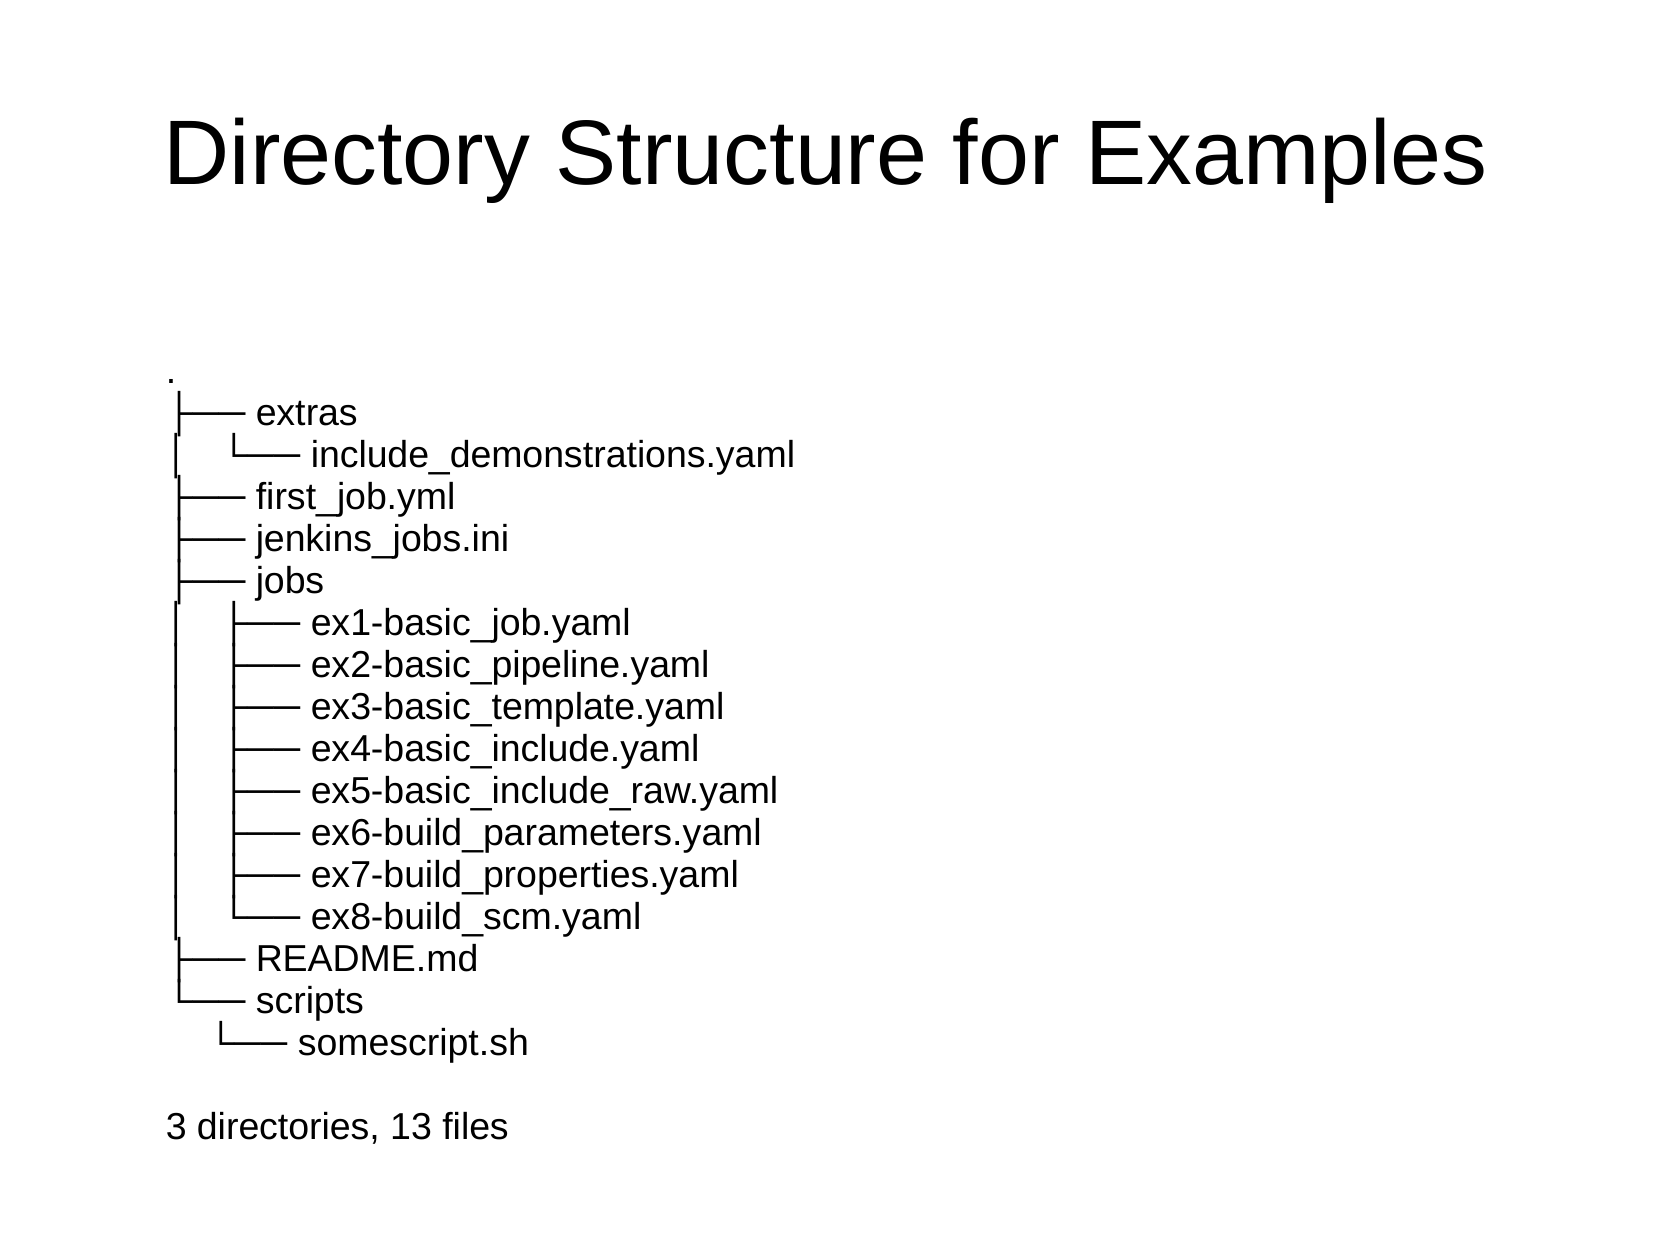

# Directory Structure for Examples
.
├── extras
│ └── include_demonstrations.yaml
├── first_job.yml
├── jenkins_jobs.ini
├── jobs
│ ├── ex1-basic_job.yaml
│ ├── ex2-basic_pipeline.yaml
│ ├── ex3-basic_template.yaml
│ ├── ex4-basic_include.yaml
│ ├── ex5-basic_include_raw.yaml
│ ├── ex6-build_parameters.yaml
│ ├── ex7-build_properties.yaml
│ └── ex8-build_scm.yaml
├── README.md
└── scripts
 └── somescript.sh
3 directories, 13 files